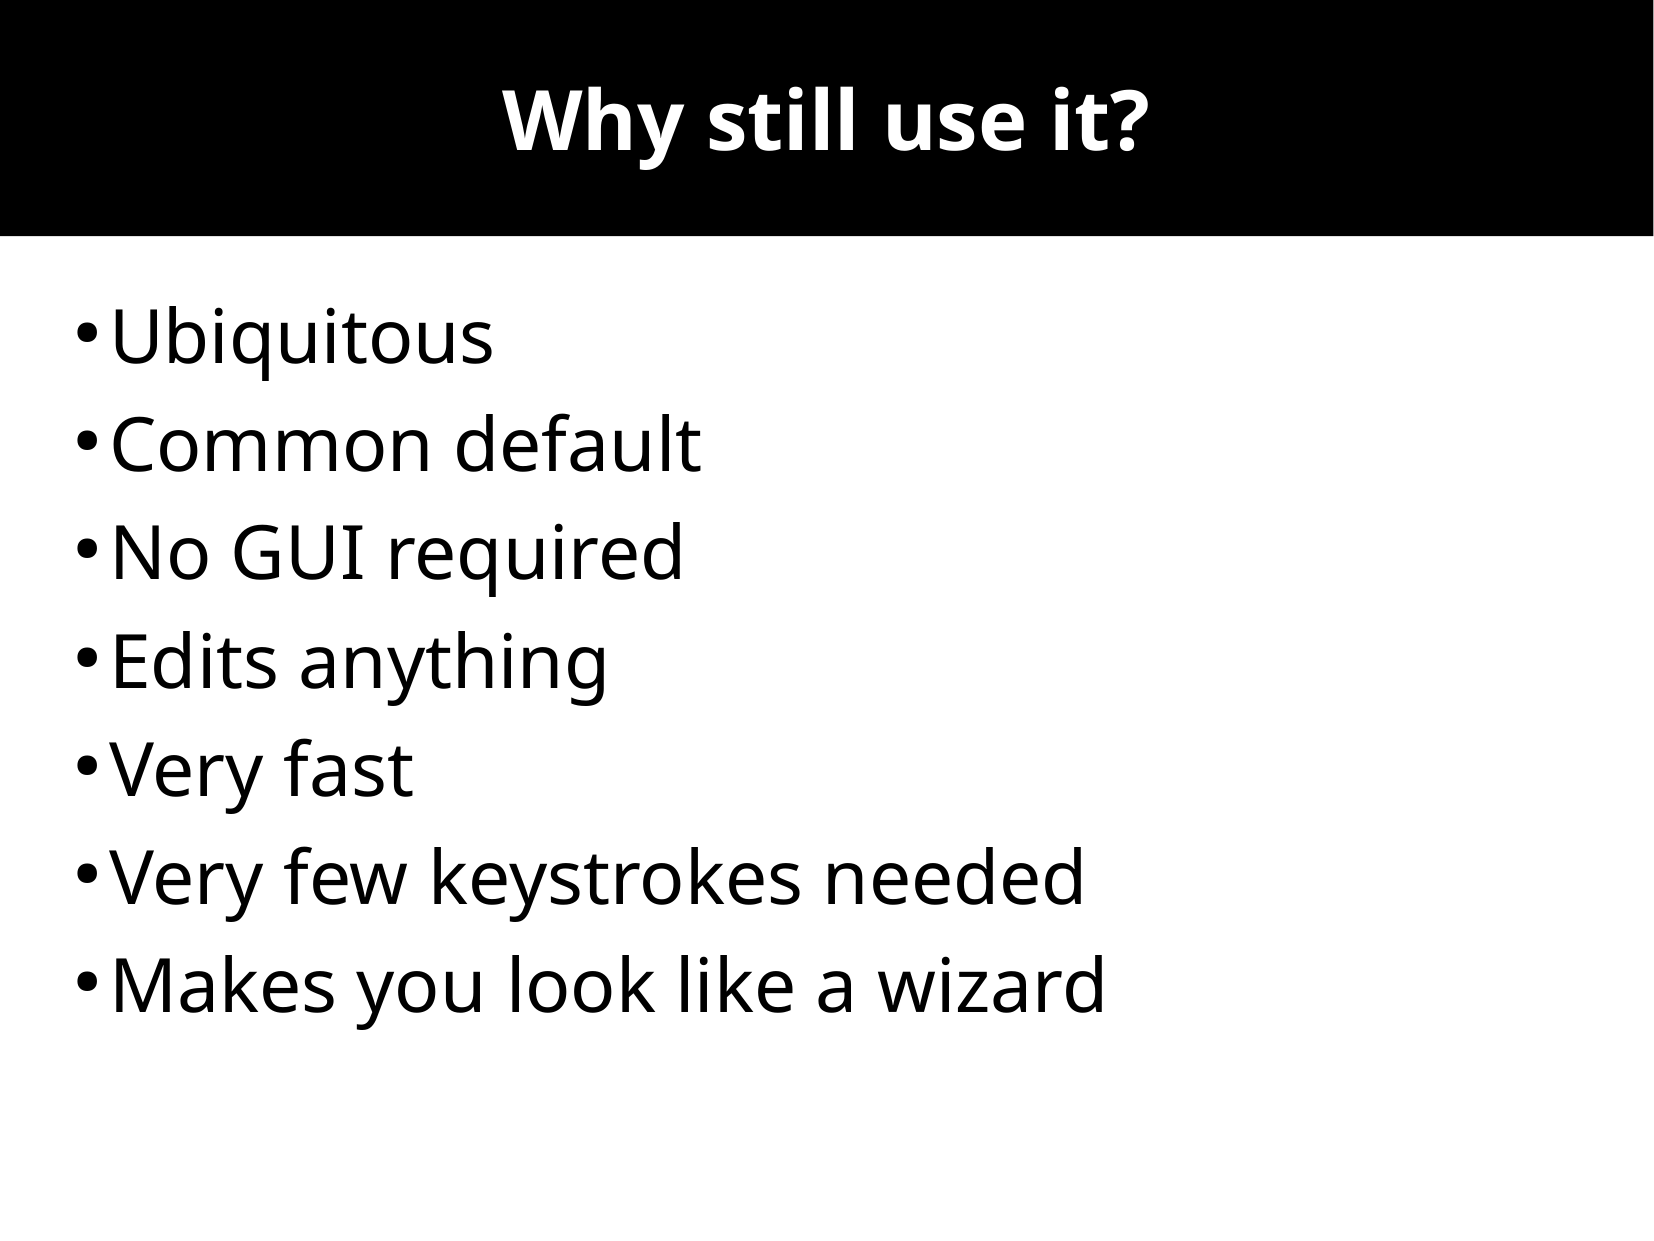

# Why still use it?
Ubiquitous
Common default
No GUI required
Edits anything
Very fast
Very few keystrokes needed
Makes you look like a wizard